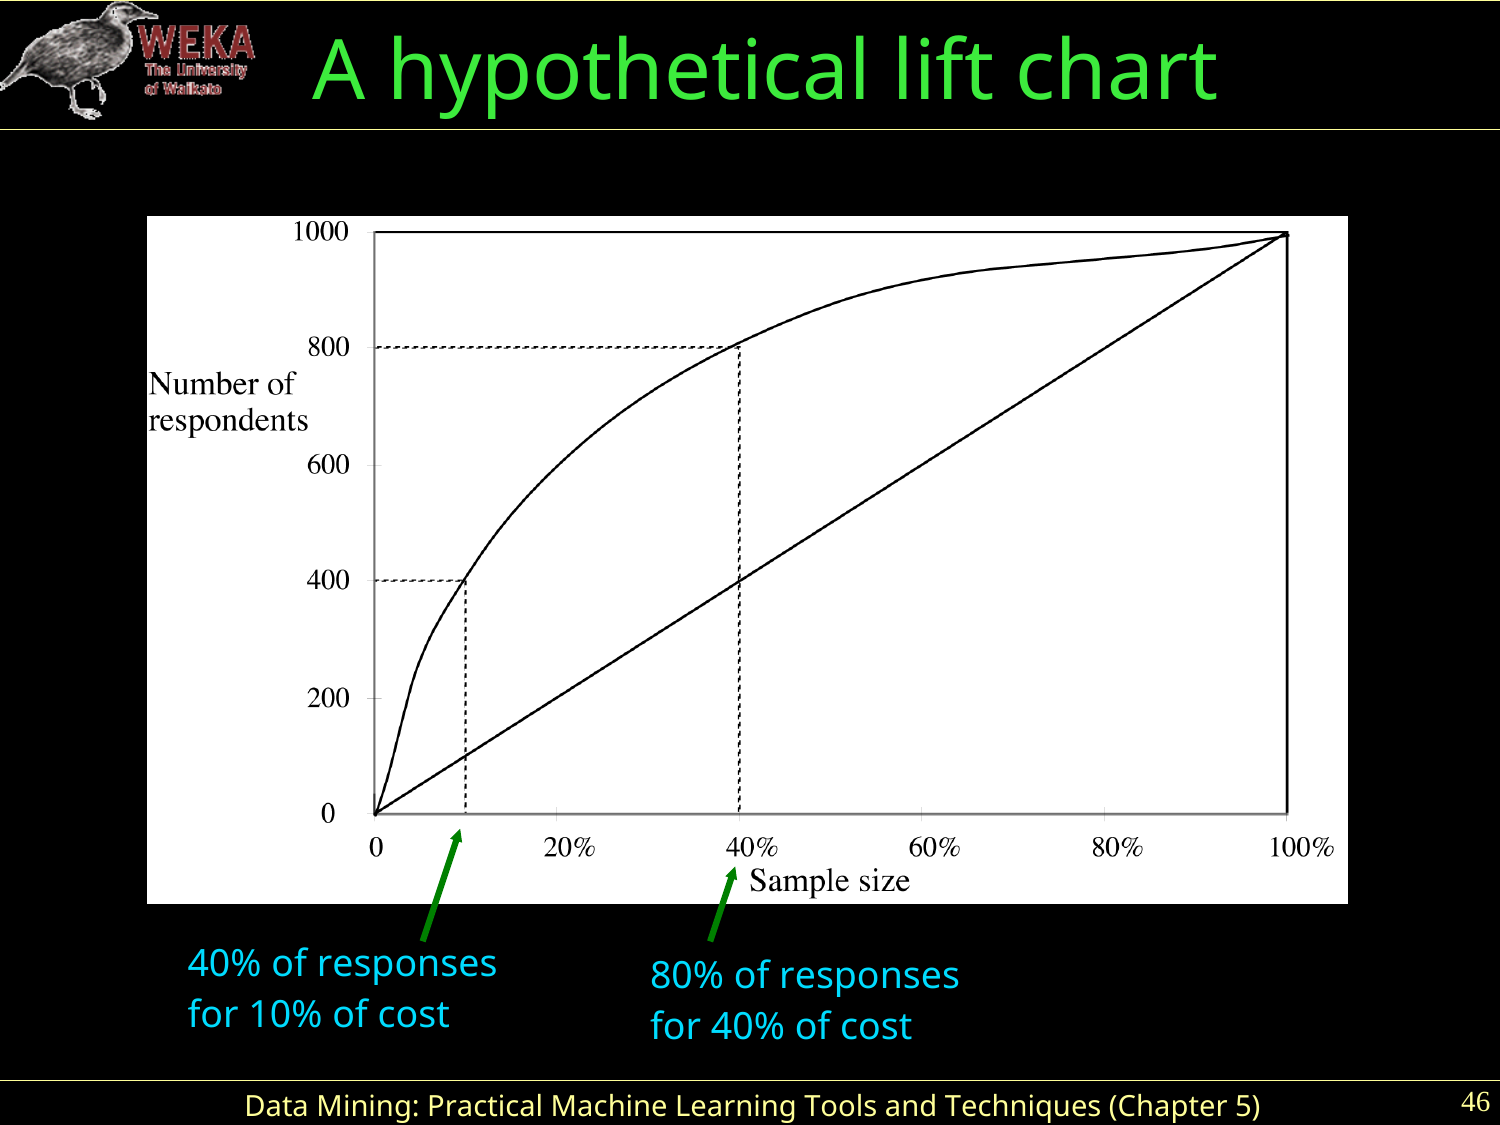

# A hypothetical lift chart
40% of responses
for 10% of cost
80% of responses
for 40% of cost
Data Mining: Practical Machine Learning Tools and Techniques (Chapter 5)
46